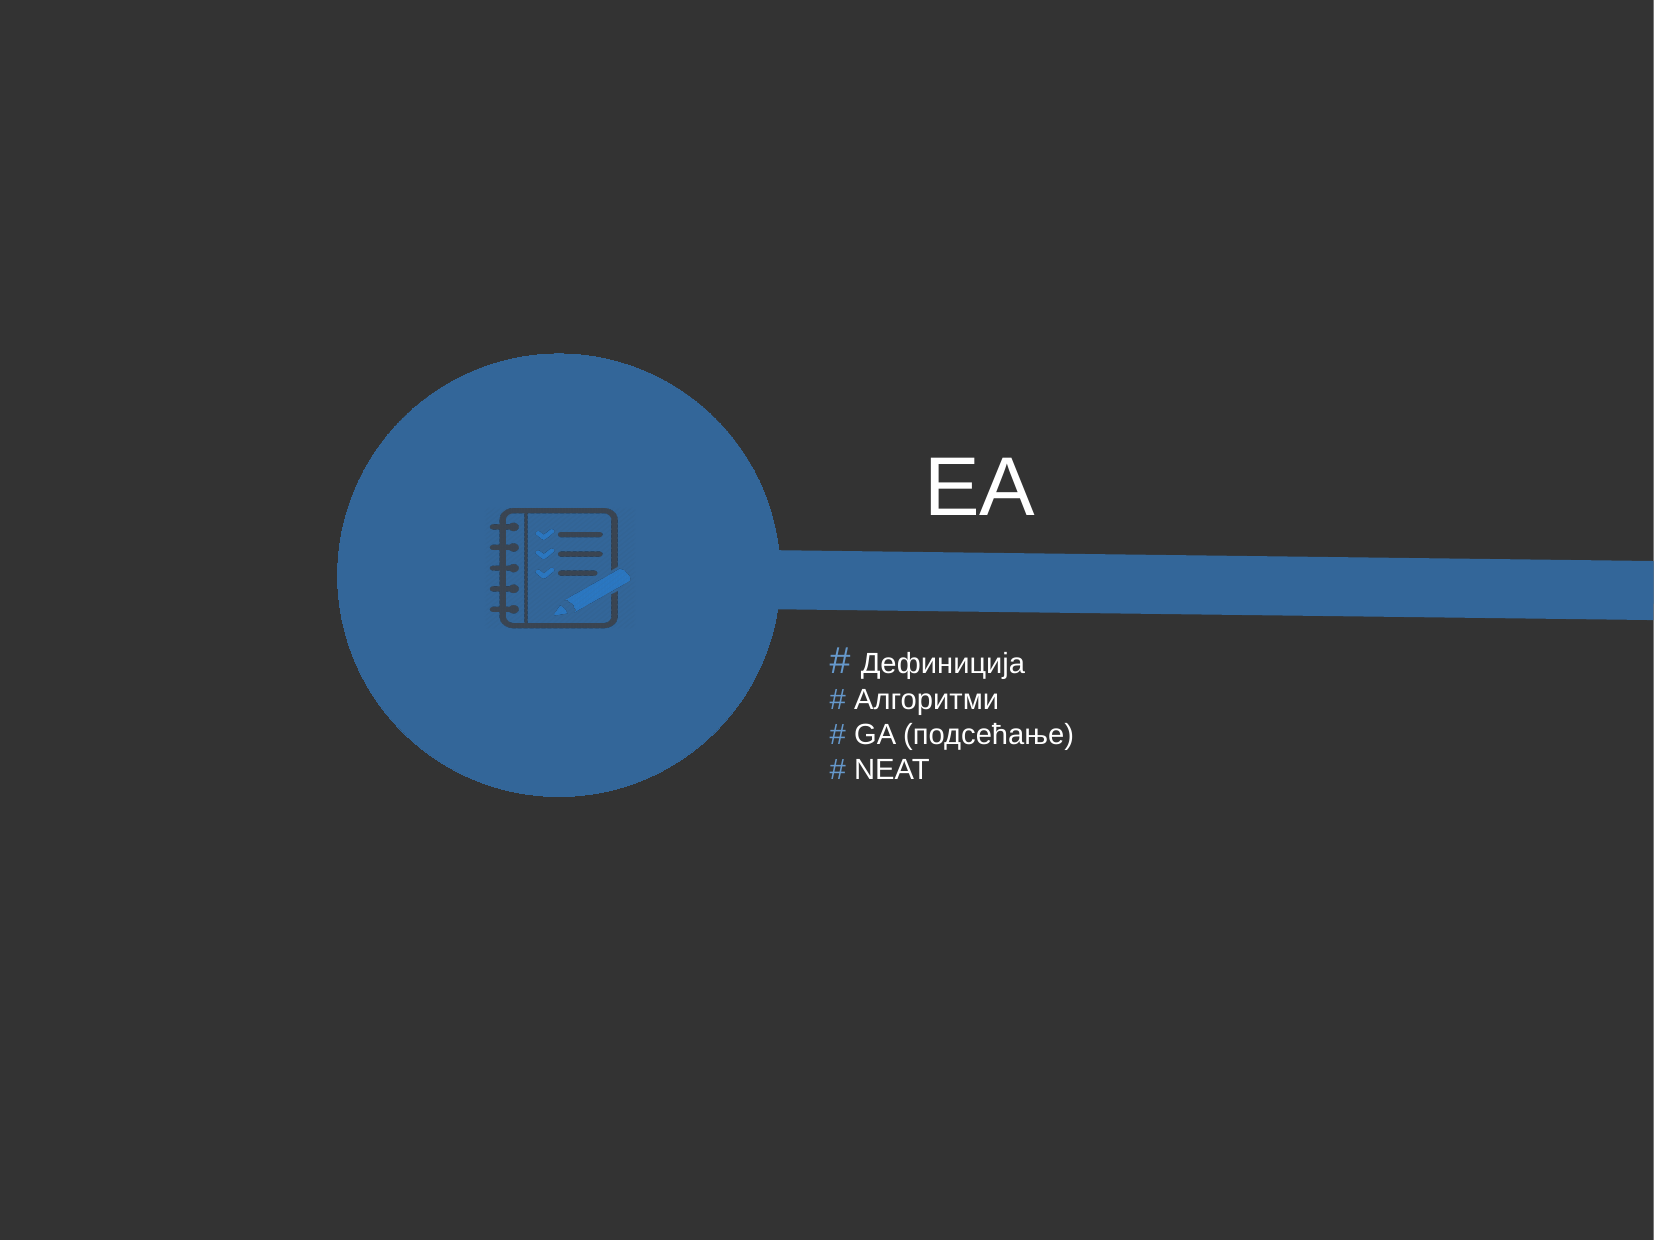

ЕА
# Дефиниција
# Алгоритми
# GA (подсећање)
# NEAT